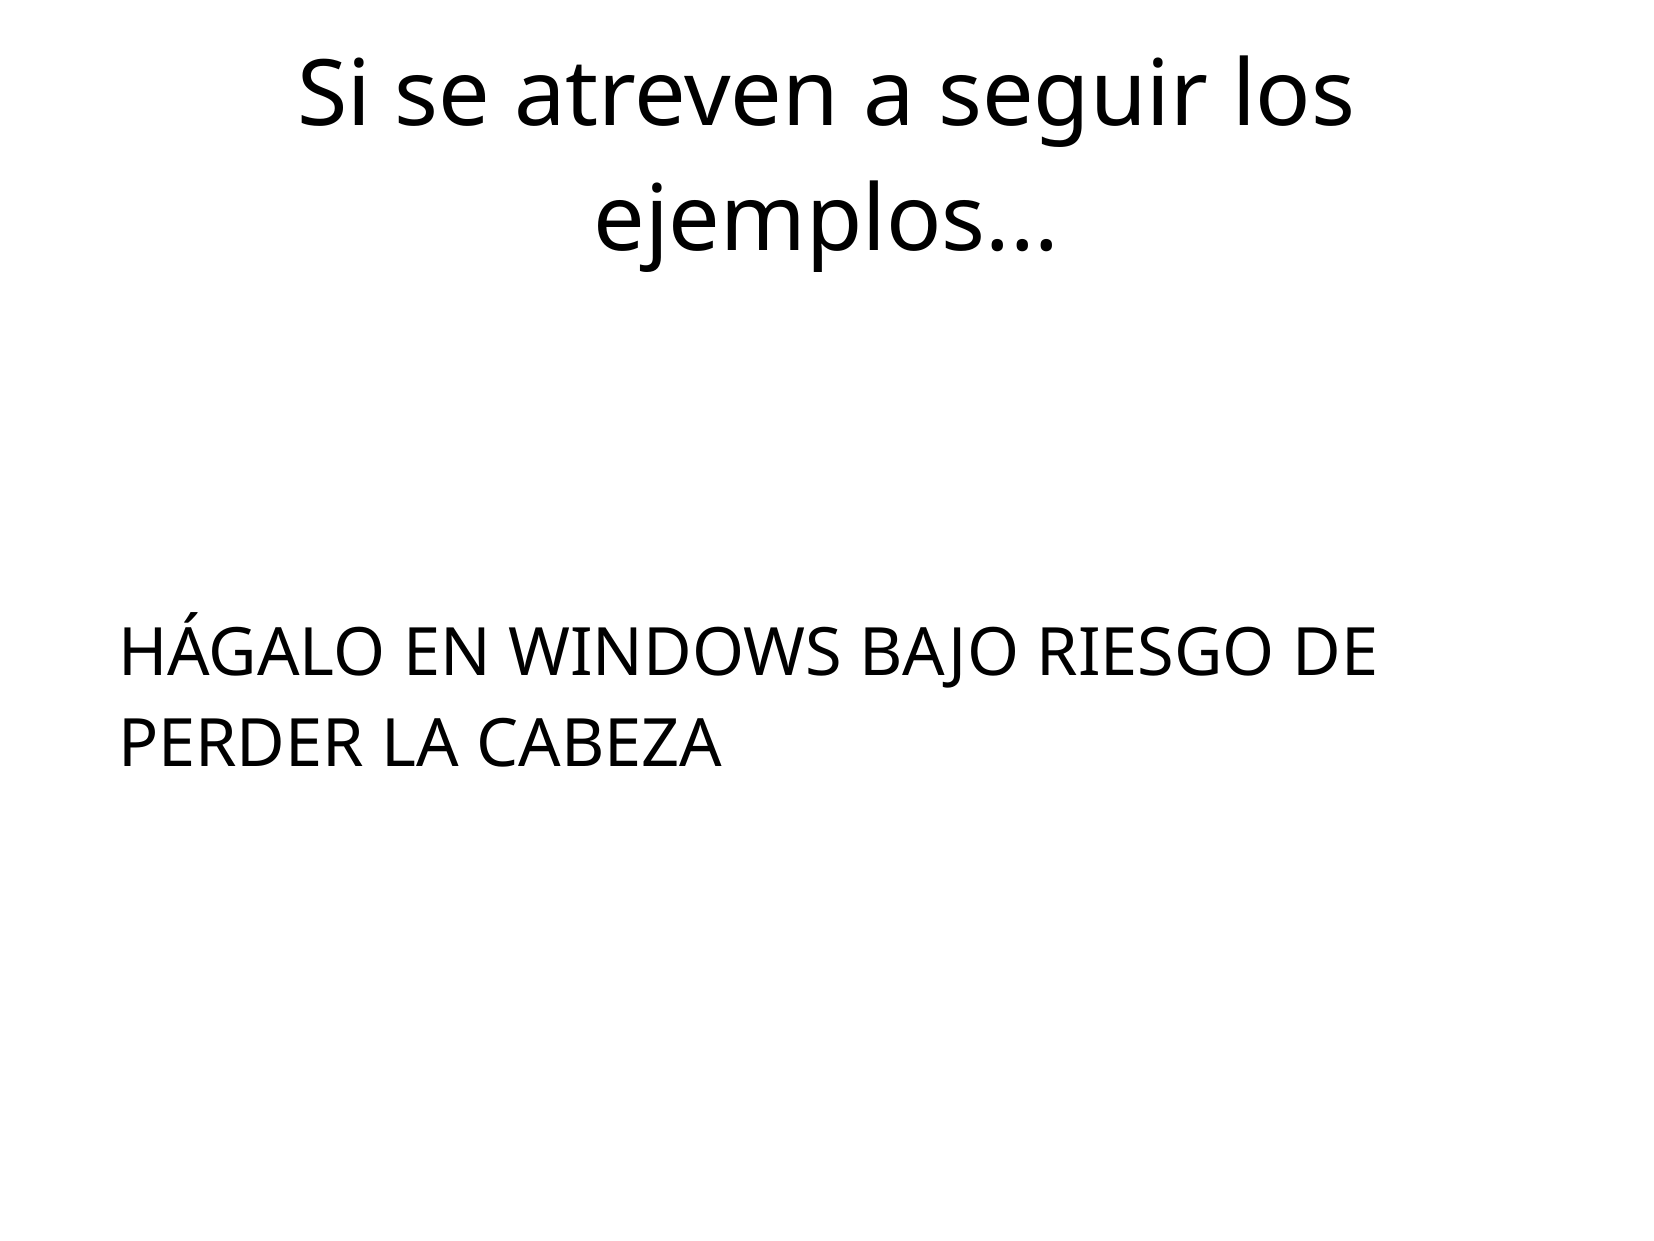

# Si se atreven a seguir los ejemplos...
HÁGALO EN WINDOWS BAJO RIESGO DE PERDER LA CABEZA